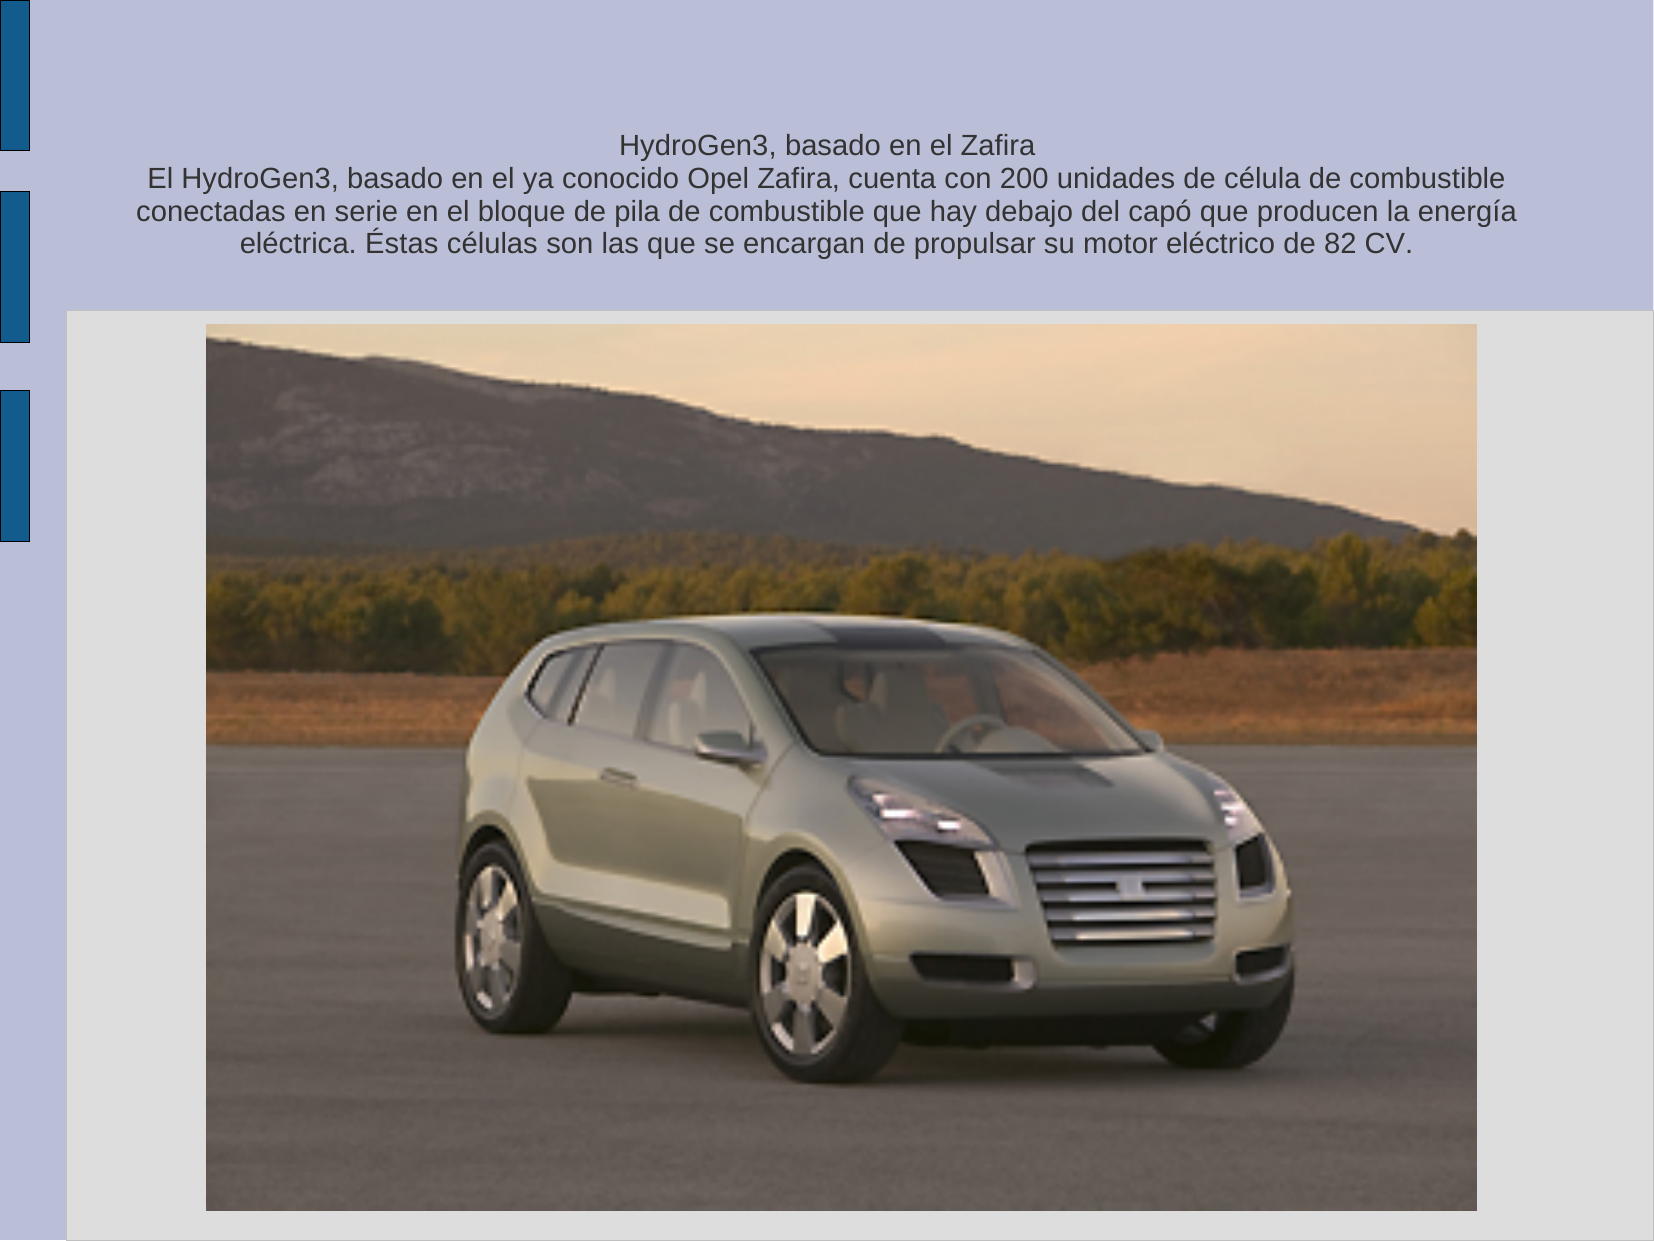

# HydroGen3, basado en el Zafira El HydroGen3, basado en el ya conocido Opel Zafira, cuenta con 200 unidades de célula de combustible conectadas en serie en el bloque de pila de combustible que hay debajo del capó que producen la energía eléctrica. Éstas células son las que se encargan de propulsar su motor eléctrico de 82 CV.